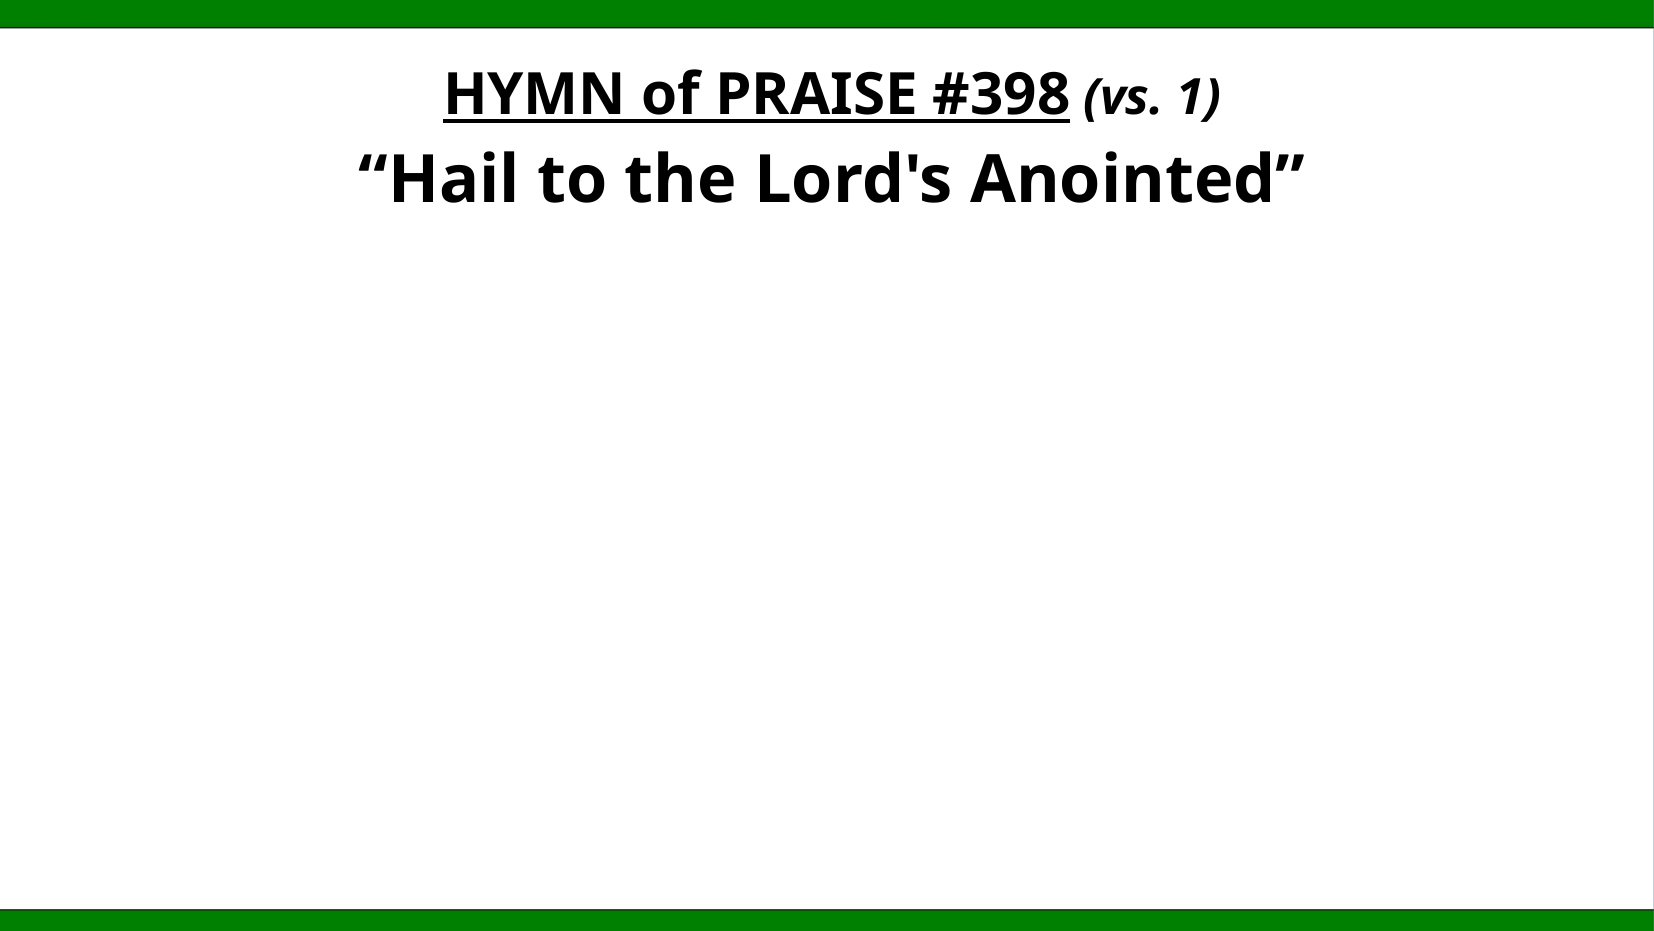

HYMN of PRAISE #398 (vs. 1)
“Hail to the Lord's Anointed”